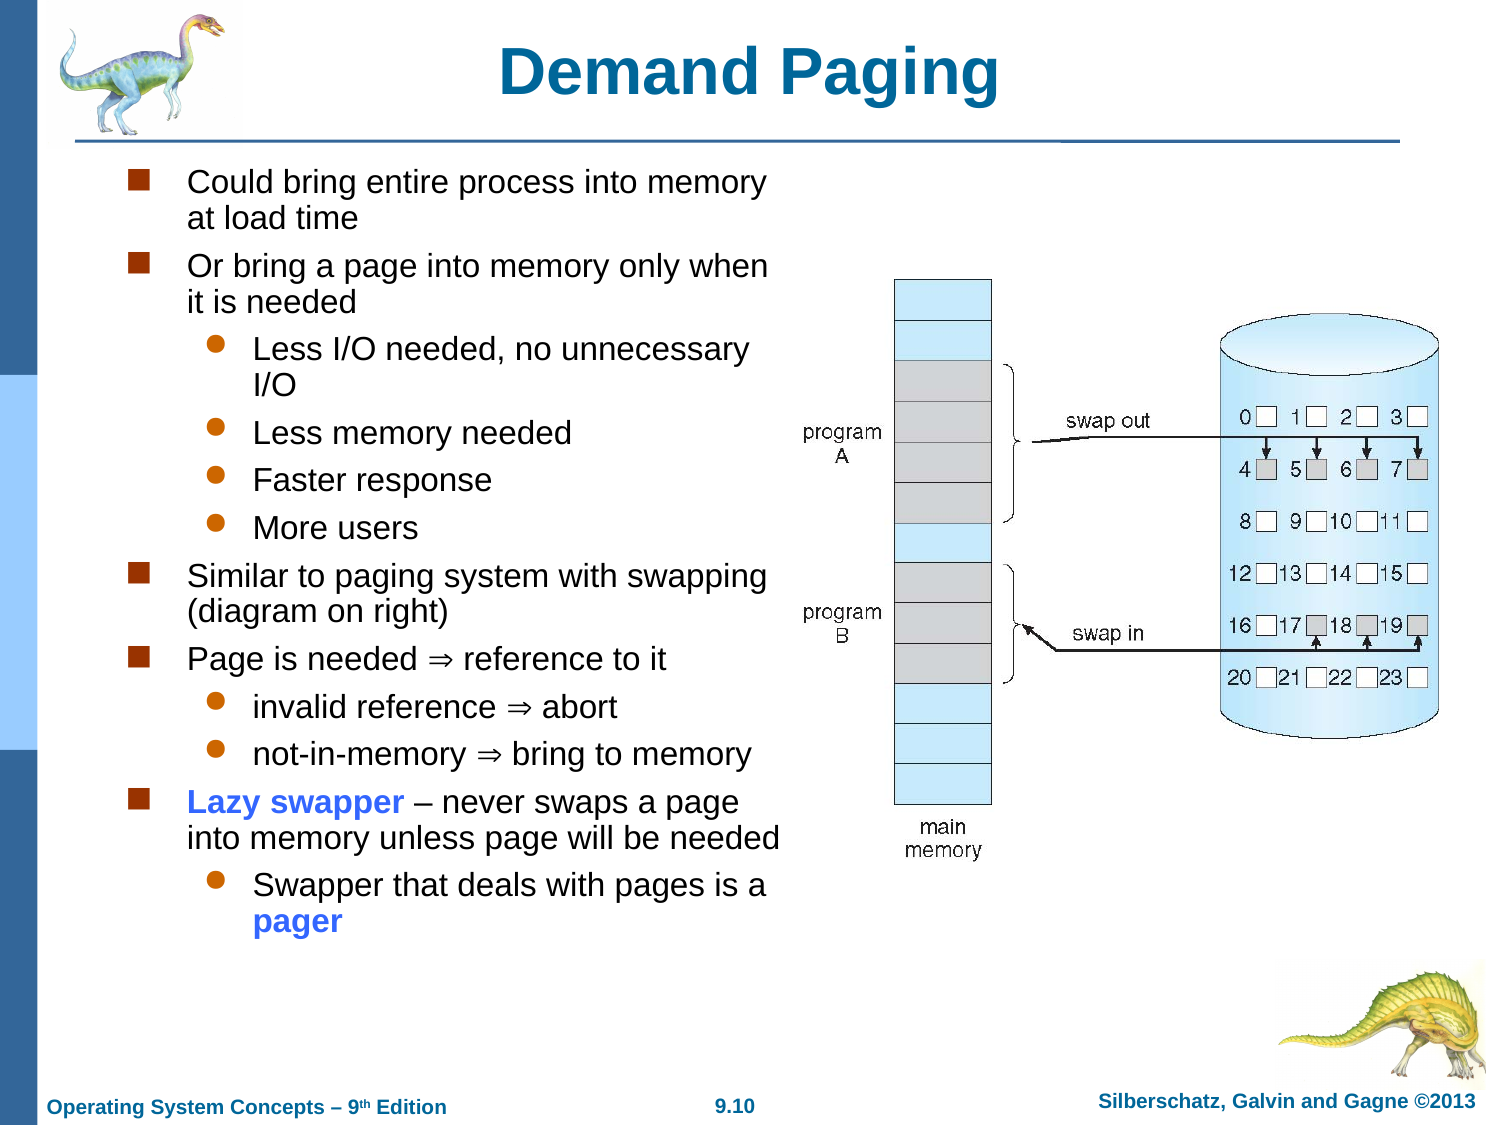

# Demand Paging
Could bring entire process into memory at load time
Or bring a page into memory only when it is needed
Less I/O needed, no unnecessary I/O
Less memory needed
Faster response
More users
Similar to paging system with swapping (diagram on right)
Page is needed  reference to it
invalid reference  abort
not-in-memory  bring to memory
Lazy swapper – never swaps a page into memory unless page will be needed
Swapper that deals with pages is a pager